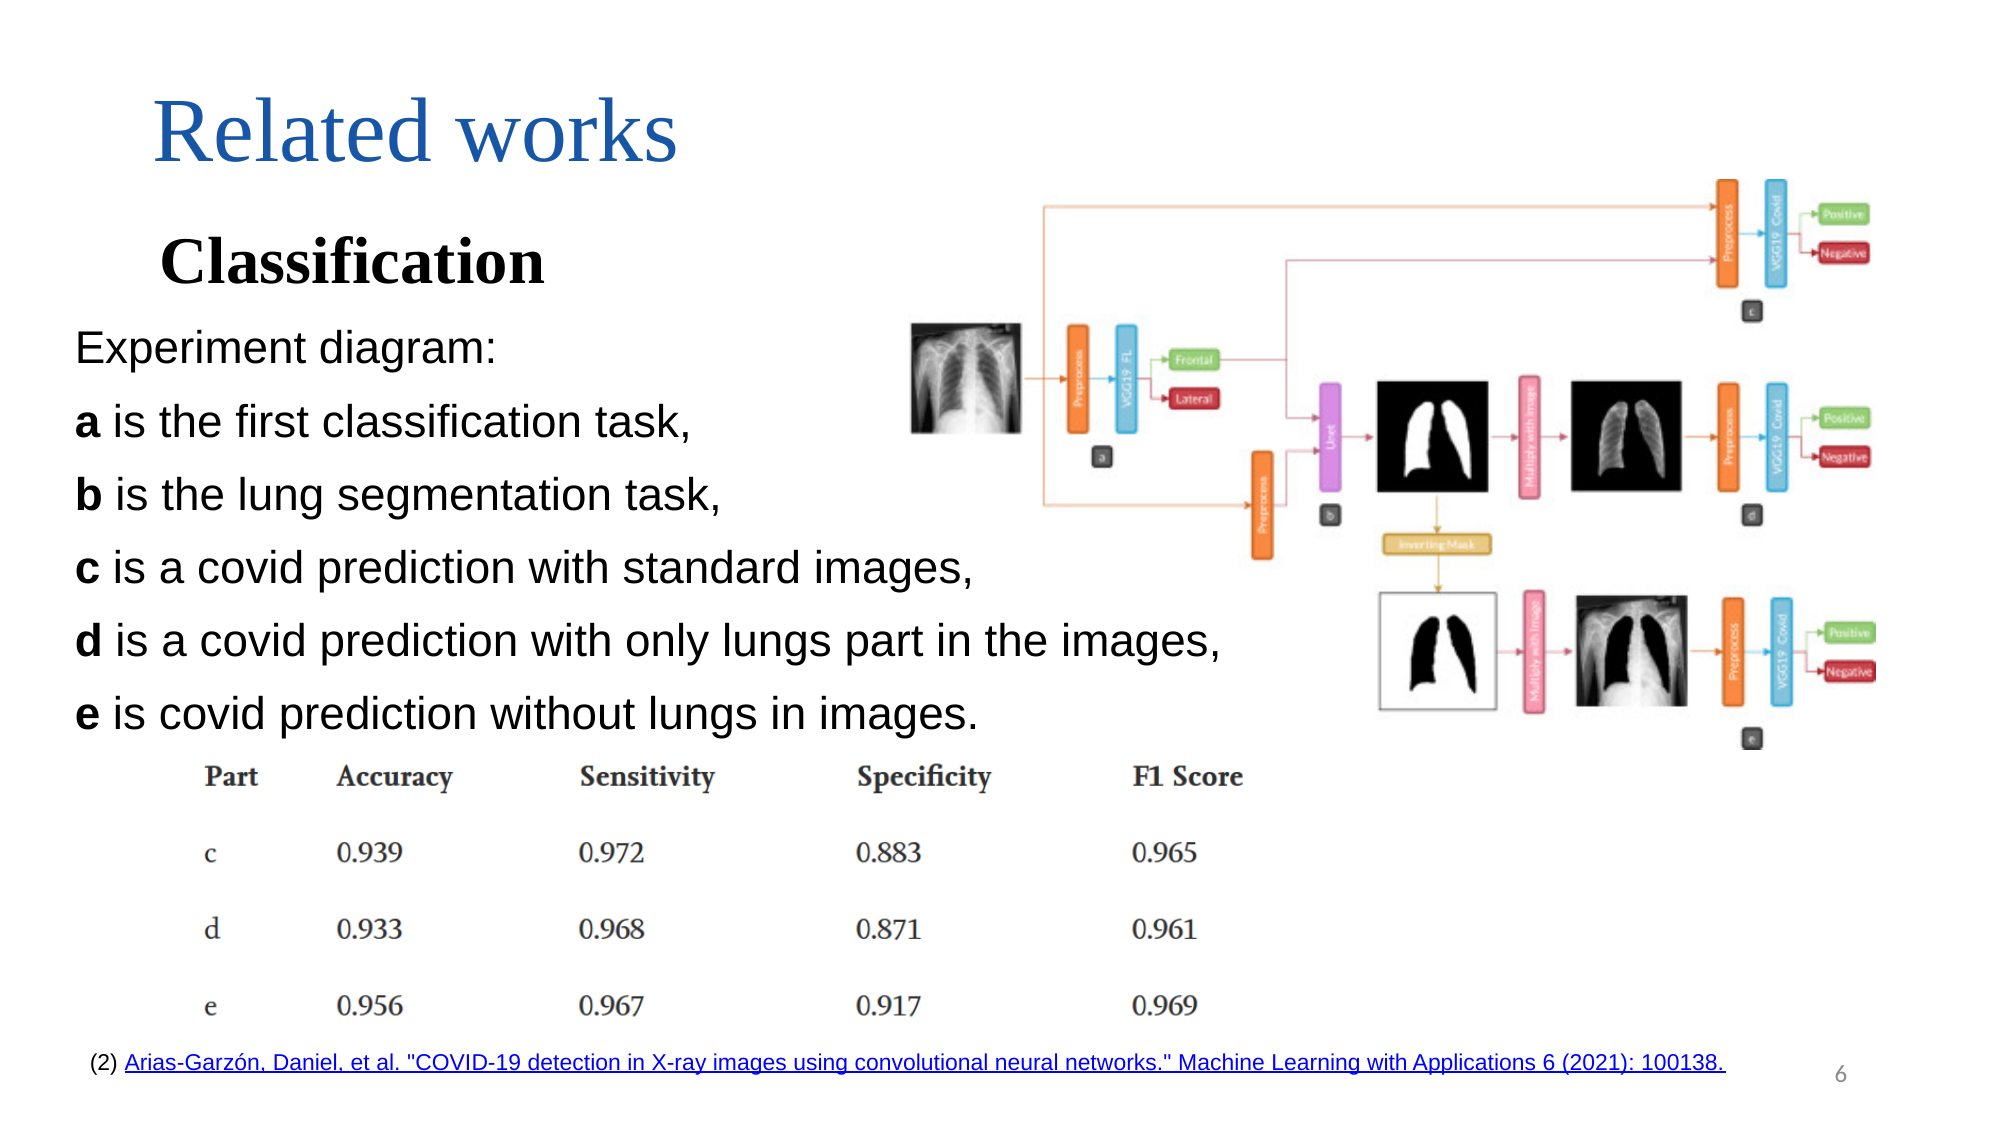

Related works
Classification
Experiment diagram:
a is the first classification task,
b is the lung segmentation task,
c is a covid prediction with standard images,
d is a covid prediction with only lungs part in the images,
e is covid prediction without lungs in images.
(2) Arias-Garzón, Daniel, et al. "COVID-19 detection in X-ray images using convolutional neural networks." Machine Learning with Applications 6 (2021): 100138.